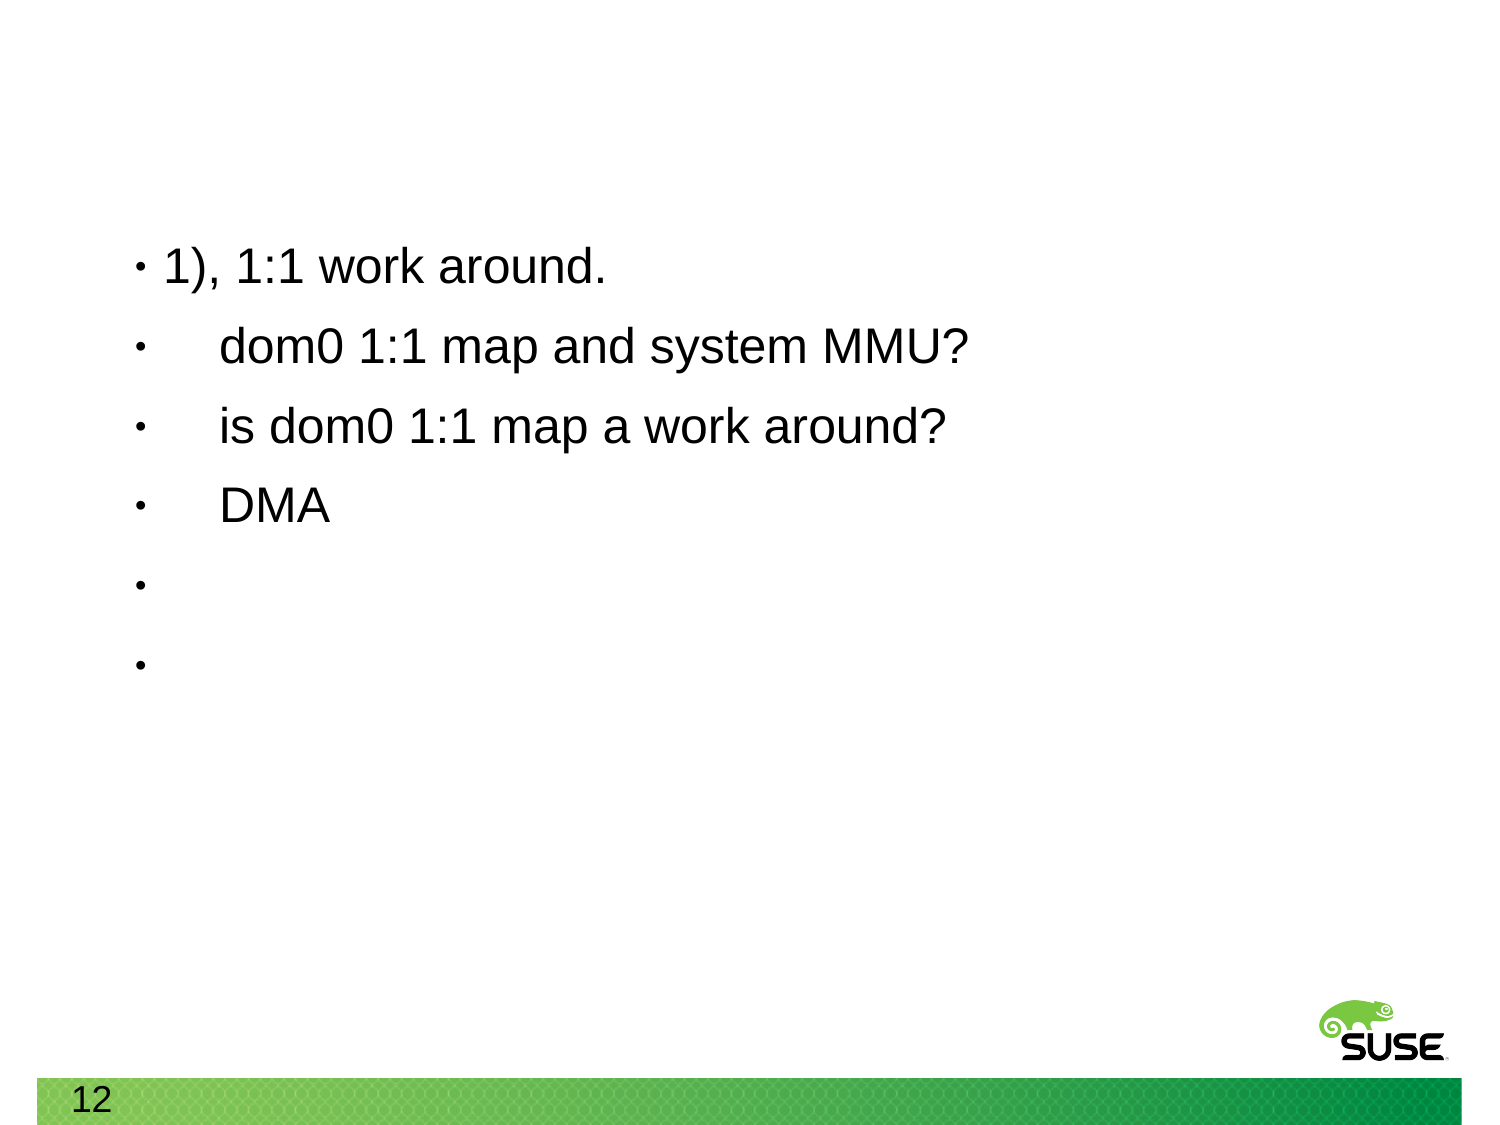

#
1), 1:1 work around.
 dom0 1:1 map and system MMU?
 is dom0 1:1 map a work around?
 DMA